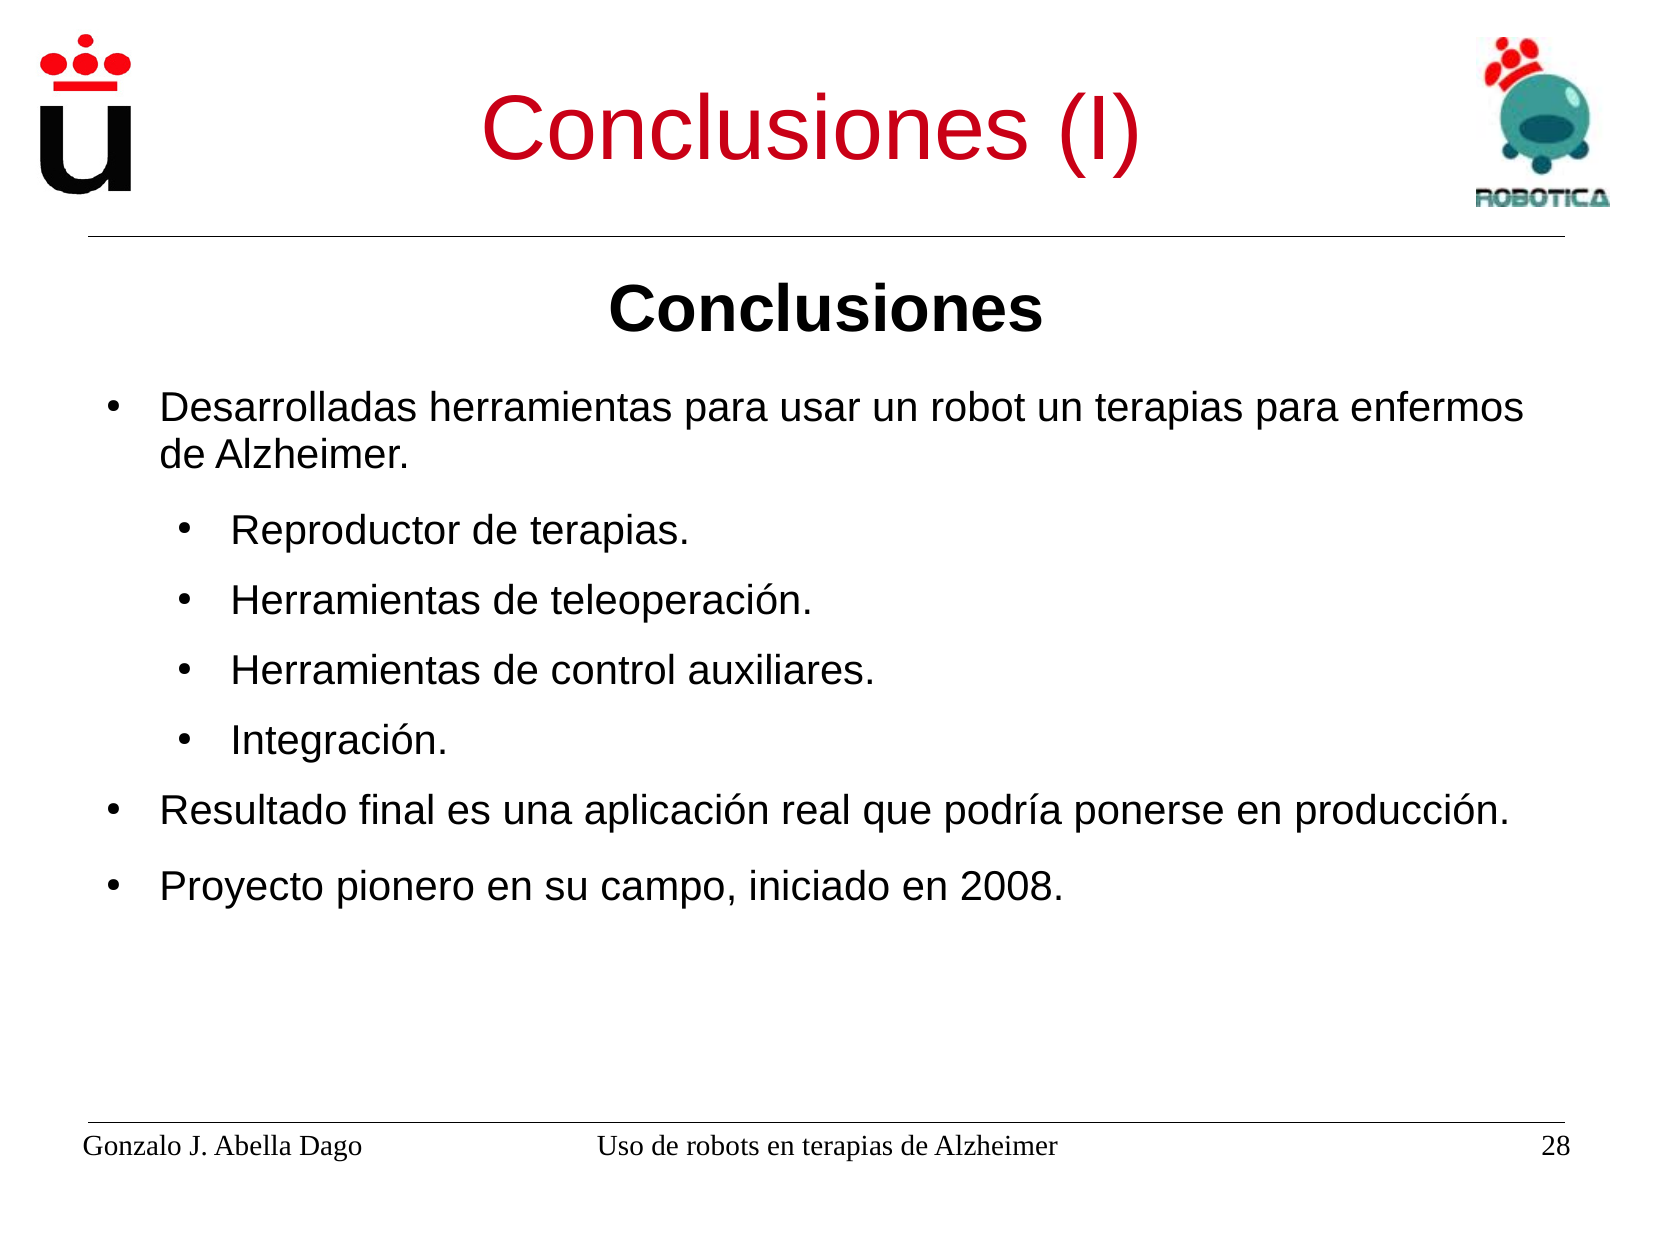

# Conclusiones (I)
Conclusiones
Desarrolladas herramientas para usar un robot un terapias para enfermos de Alzheimer.
Reproductor de terapias.
Herramientas de teleoperación.
Herramientas de control auxiliares.
Integración.
Resultado final es una aplicación real que podría ponerse en producción.
Proyecto pionero en su campo, iniciado en 2008.
28